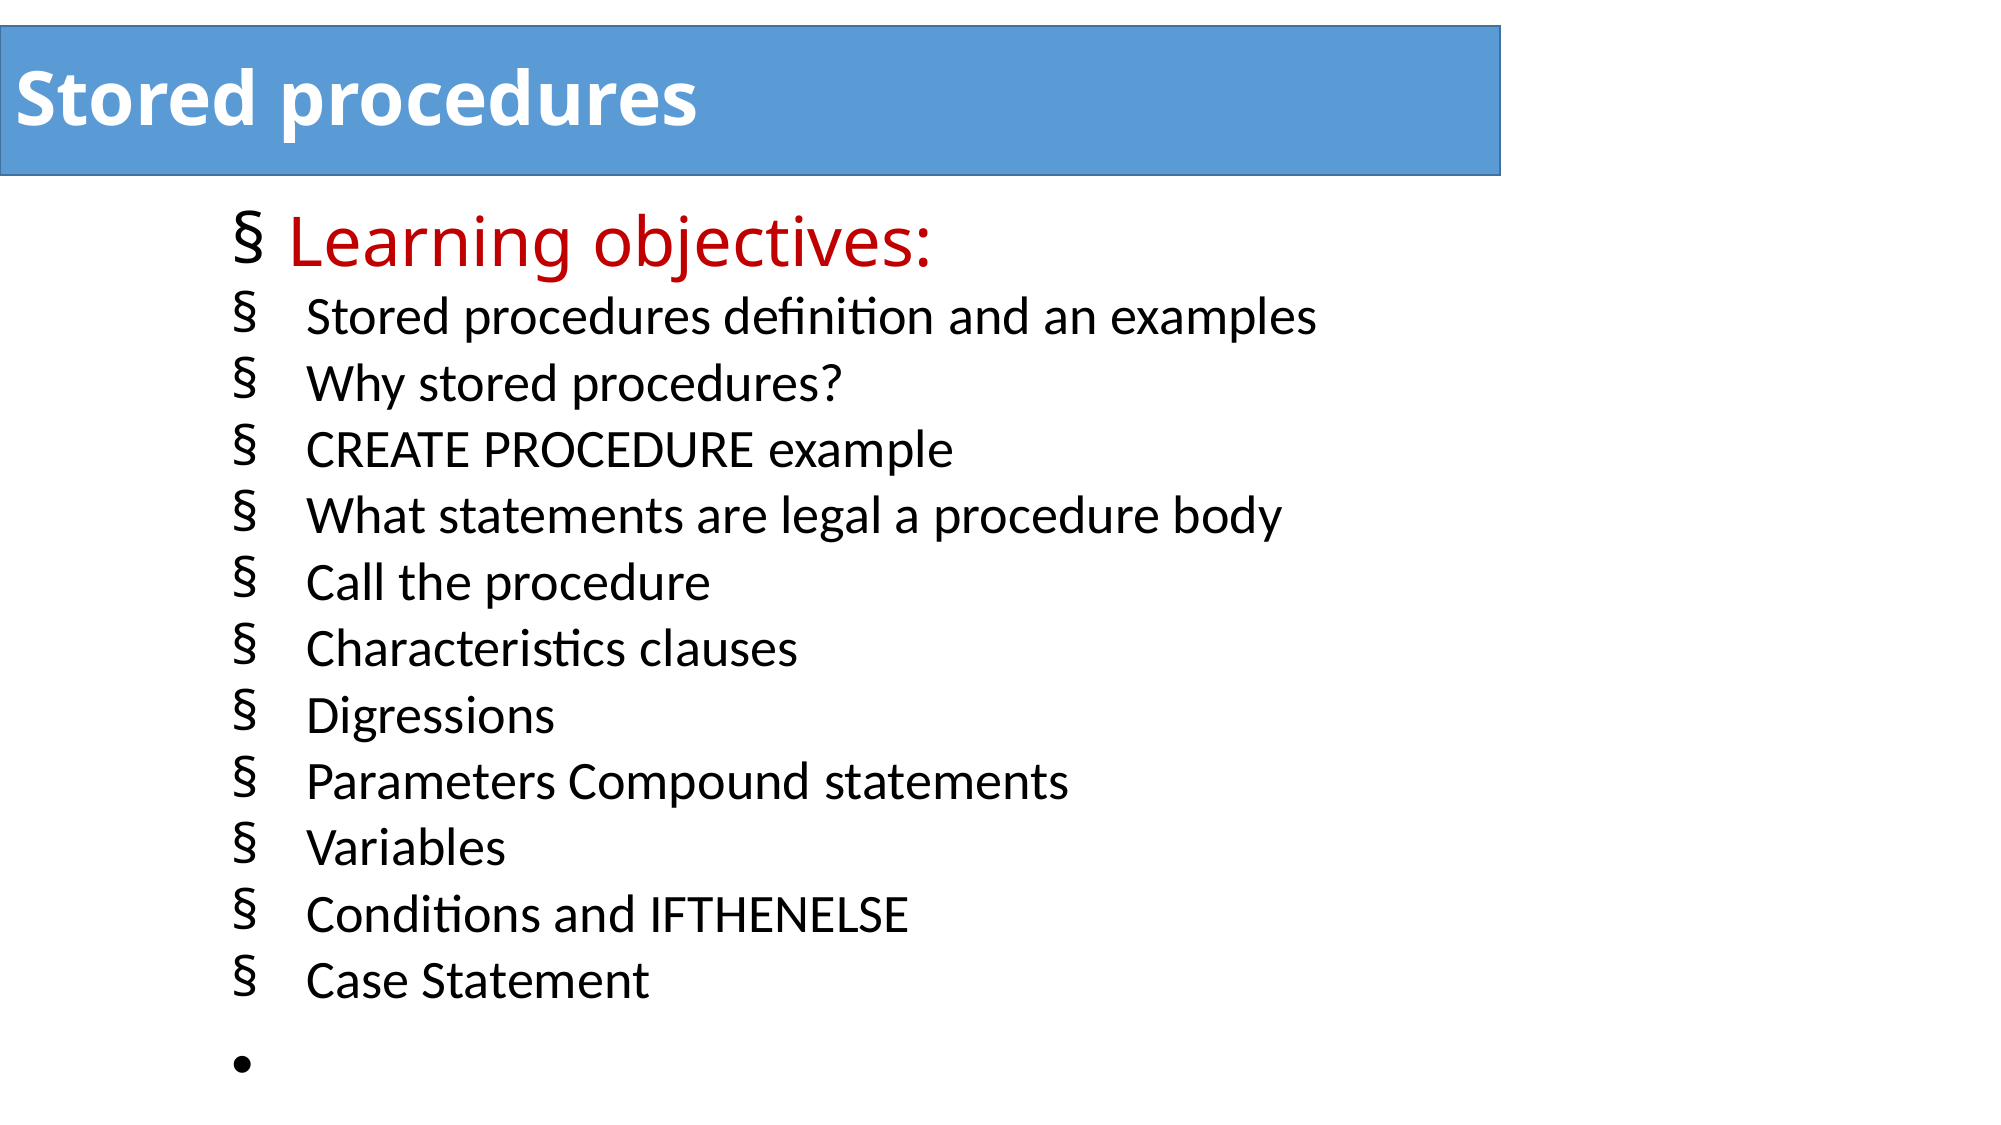

# Stored procedures
Learning objectives:
Stored procedures definition and an examples
Why stored procedures?
CREATE PROCEDURE example
What statements are legal a procedure body
Call the procedure
Characteristics clauses
Digressions
Parameters Compound statements
Variables
Conditions and IF­THEN­ELSE
Case Statement